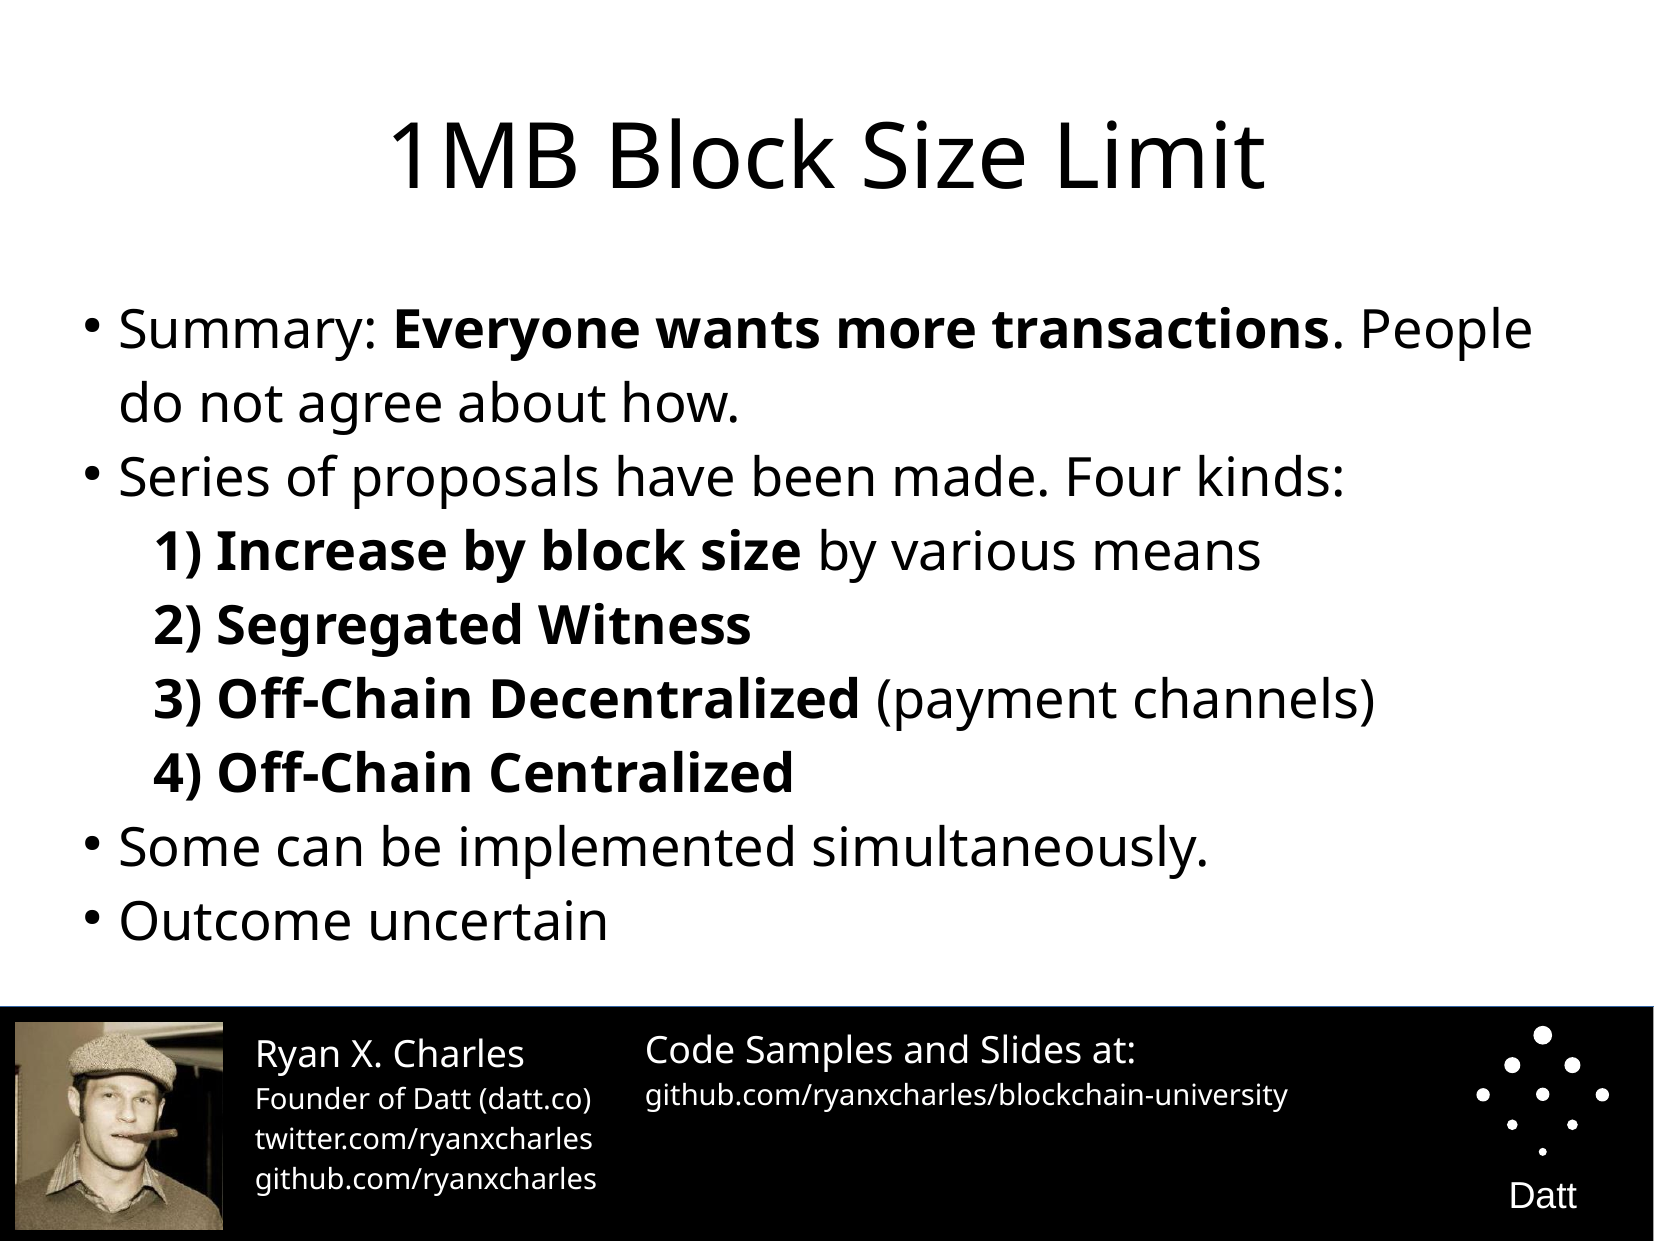

# 1MB Block Size Limit
Summary: Everyone wants more transactions. People do not agree about how.
Series of proposals have been made. Four kinds:
1) Increase by block size by various means
2) Segregated Witness
3) Off-Chain Decentralized (payment channels)
4) Off-Chain Centralized
Some can be implemented simultaneously.
Outcome uncertain
Code Samples and Slides at:
github.com/ryanxcharles/blockchain-university
Ryan X. Charles
Founder of Datt (datt.co)
twitter.com/ryanxcharles
github.com/ryanxcharles
Datt